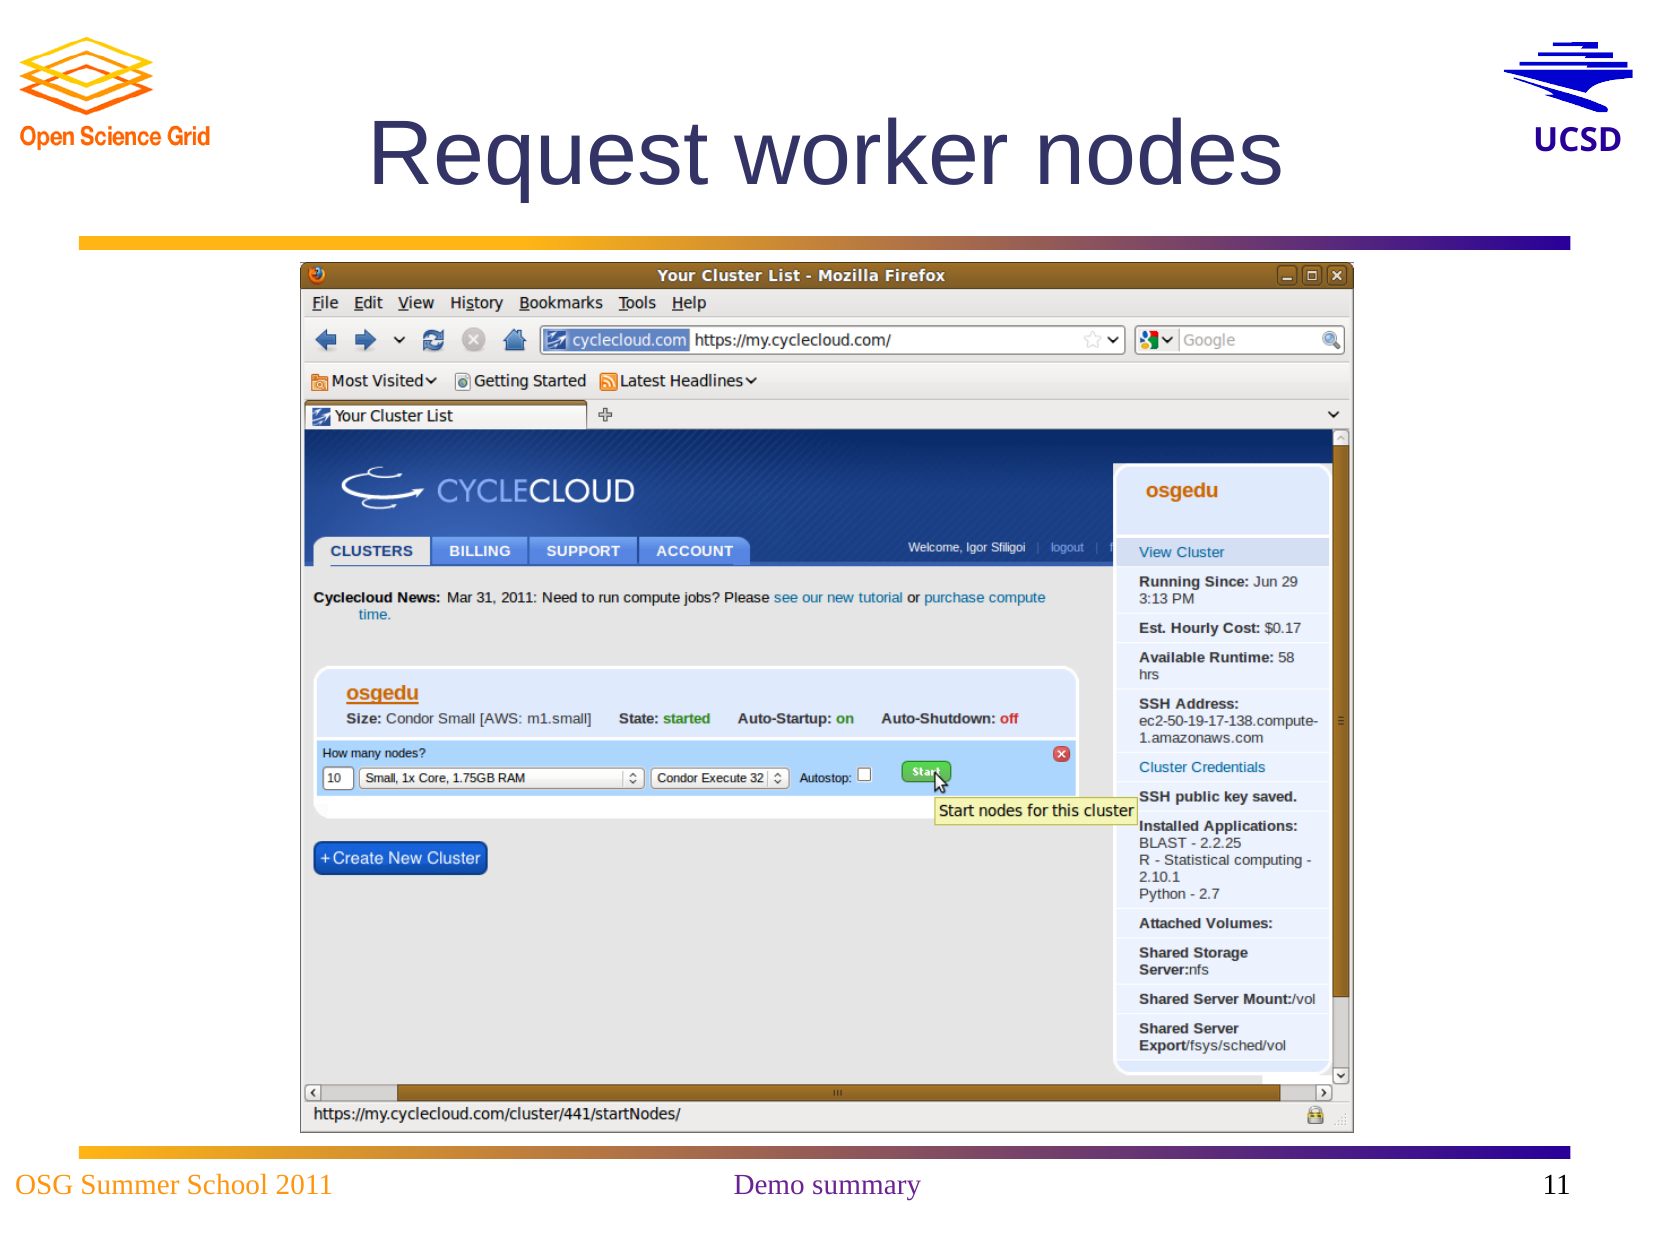

# Request worker nodes
OSG Summer School 2011
Demo summary
11